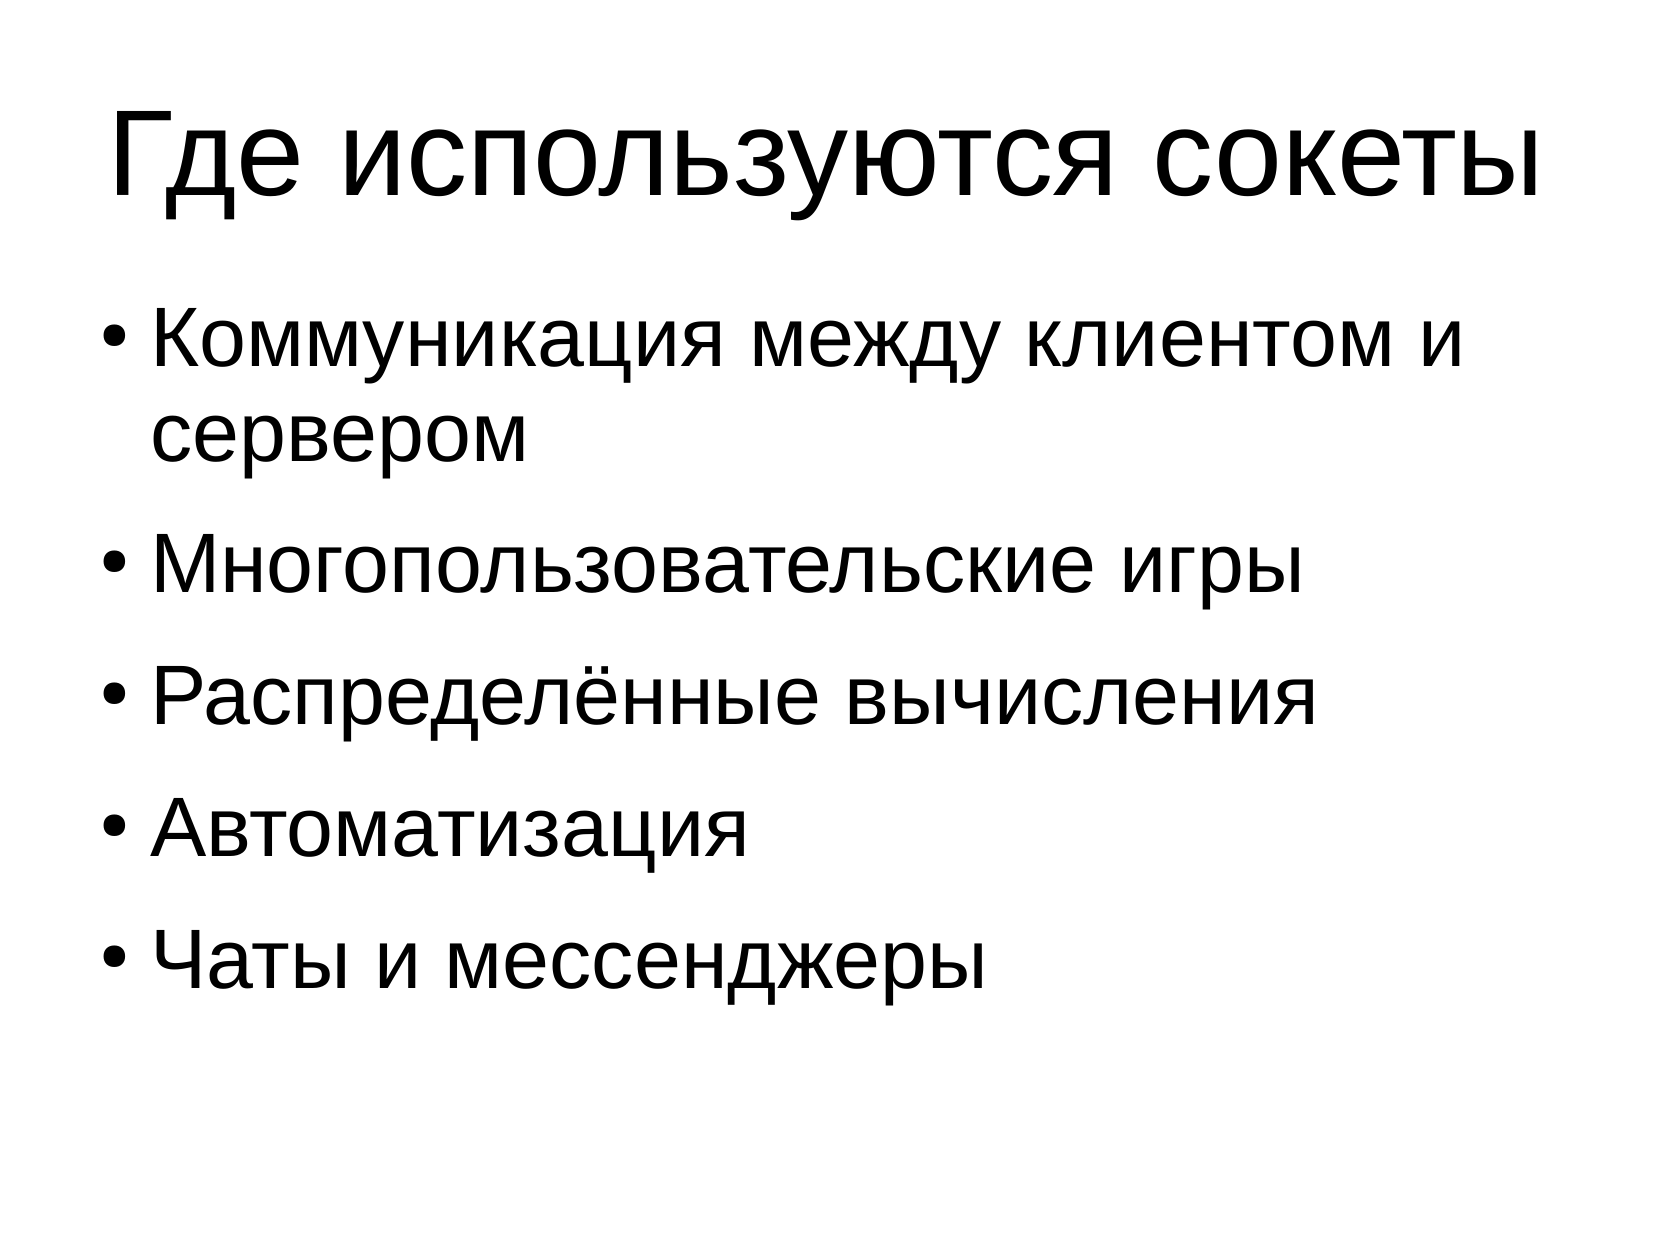

# Где используются сокеты
Коммуникация между клиентом и сервером
Многопользовательские игры
Распределённые вычисления
Автоматизация
Чаты и мессенджеры